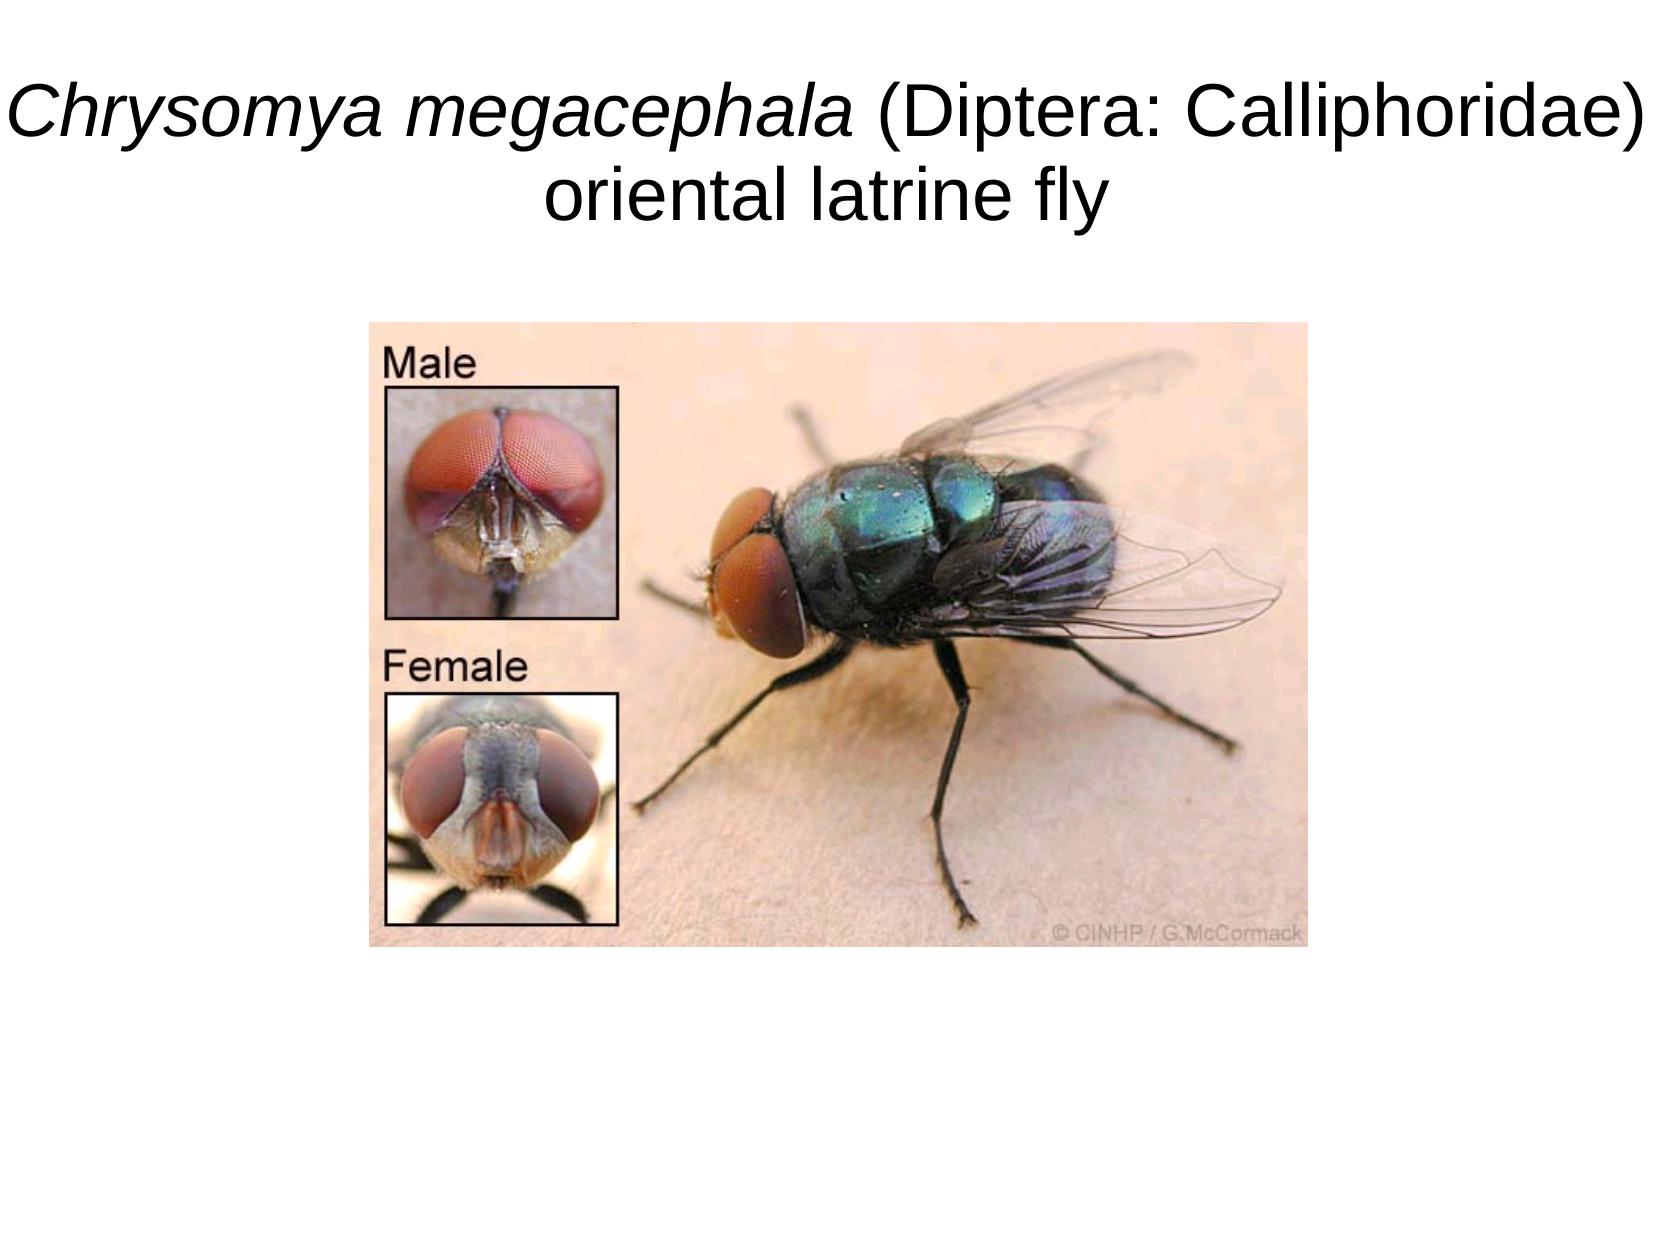

# Chrysomya megacephala (Diptera: Calliphoridae) oriental latrine fly